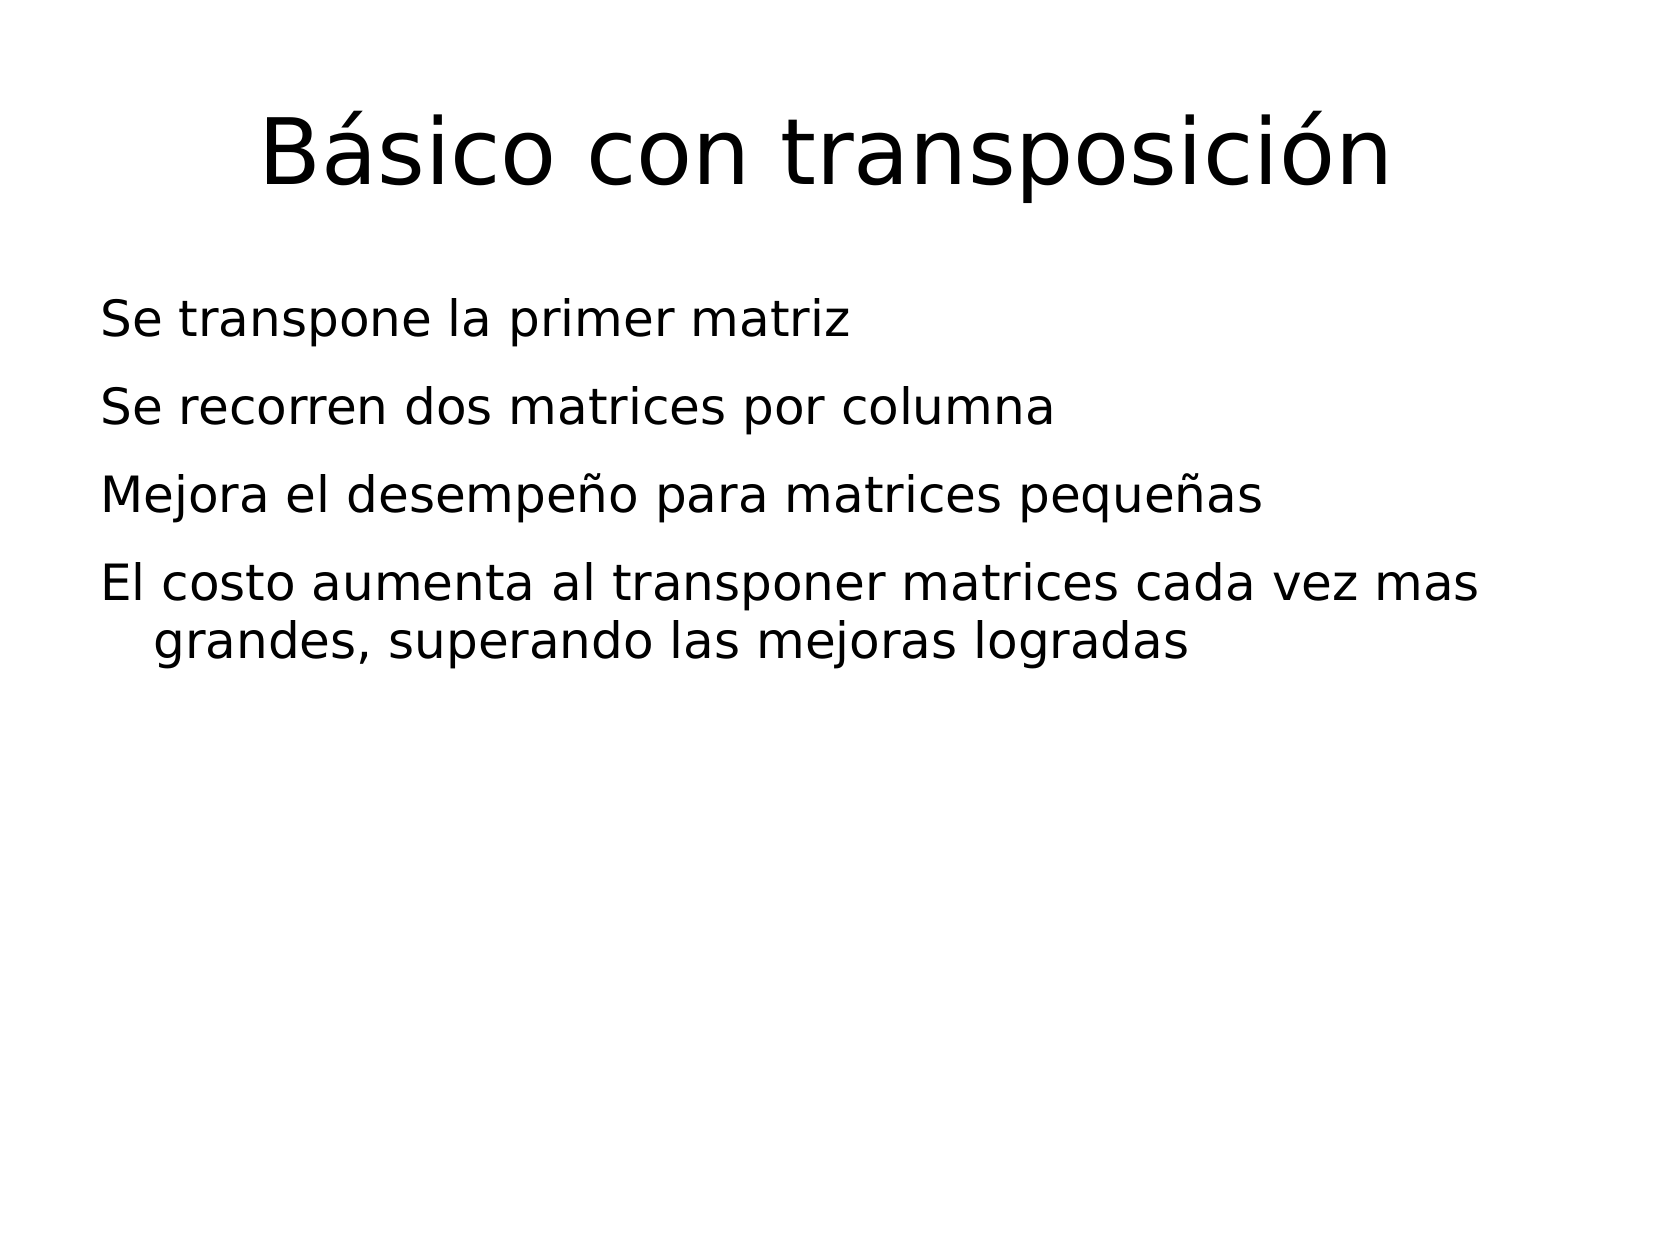

# Básico con transposición
Se transpone la primer matriz
Se recorren dos matrices por columna
Mejora el desempeño para matrices pequeñas
El costo aumenta al transponer matrices cada vez mas grandes, superando las mejoras logradas